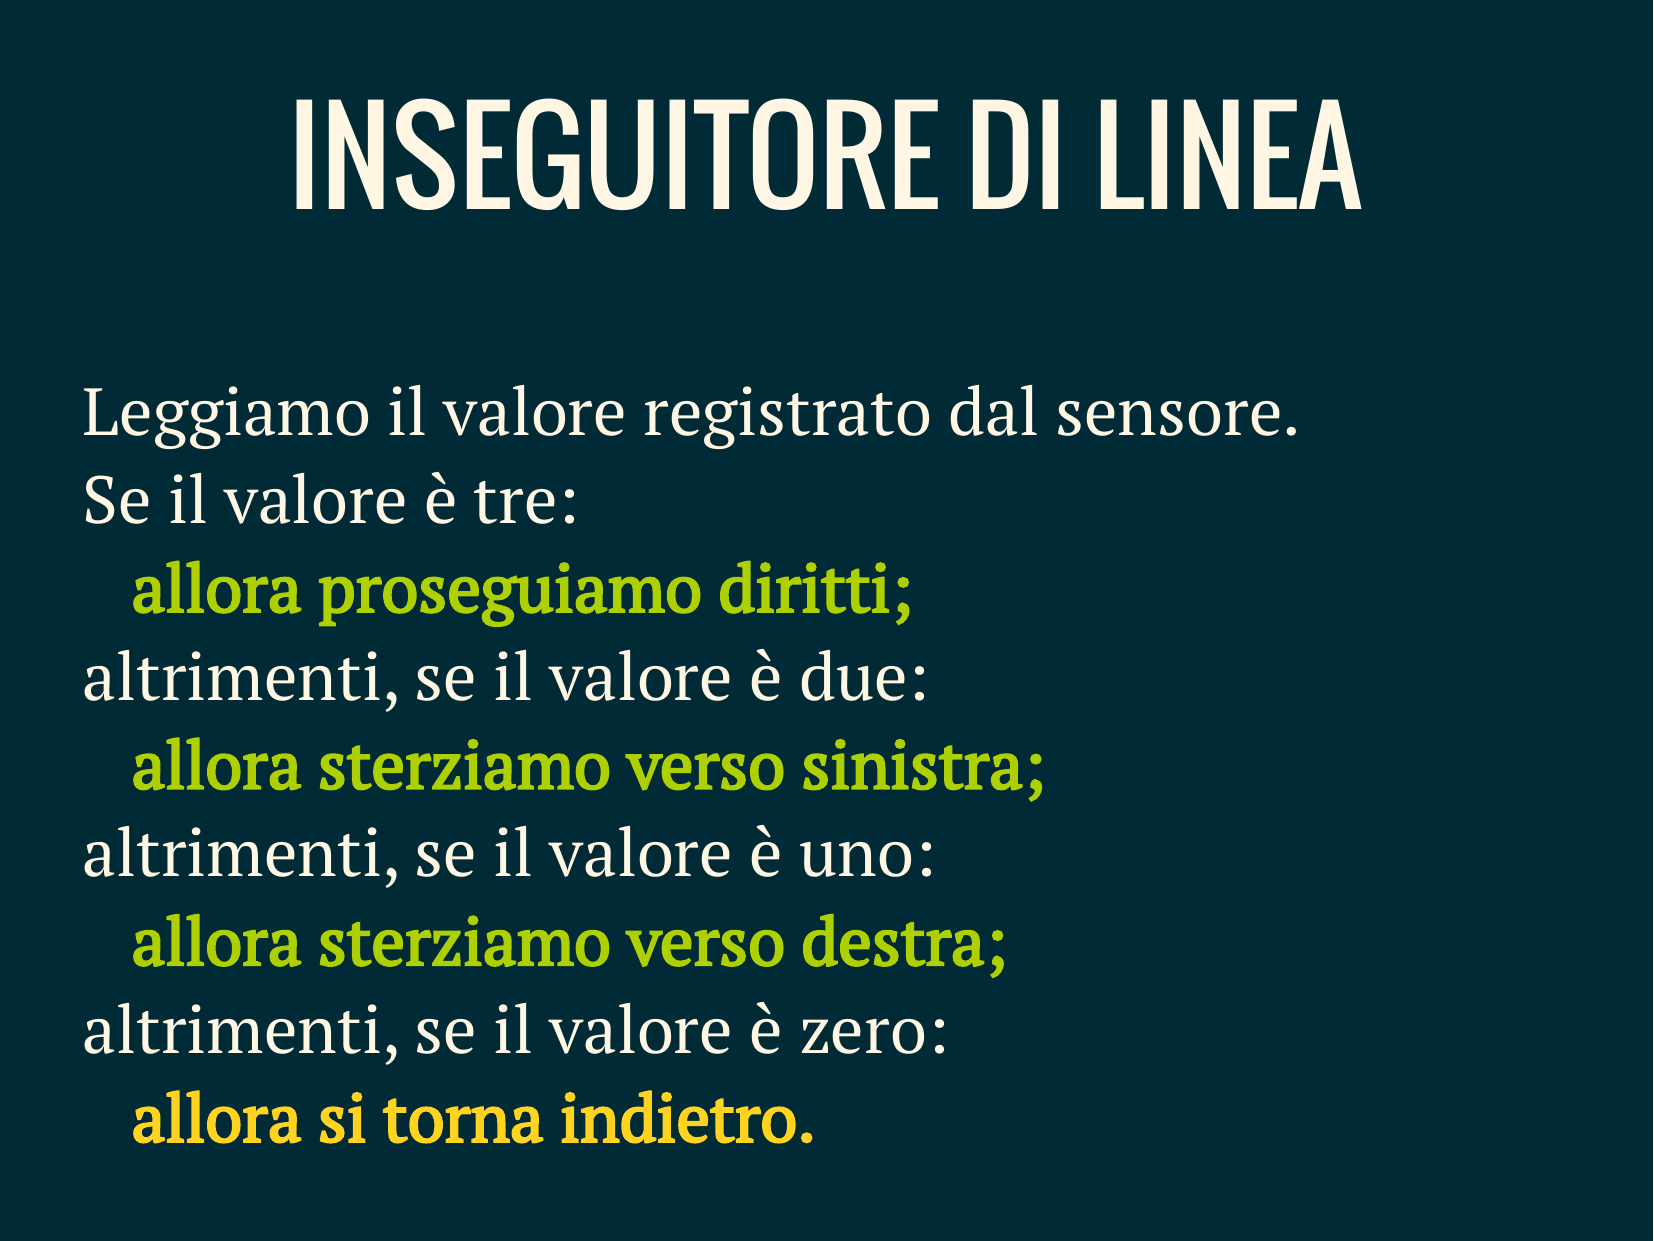

# Inseguitore di linea
Leggiamo il valore registrato dal sensore.
Se il valore è tre:
 allora proseguiamo diritti;
altrimenti, se il valore è due:
 allora sterziamo verso sinistra;
altrimenti, se il valore è uno:
 allora sterziamo verso destra;
altrimenti, se il valore è zero:
 allora si torna indietro.